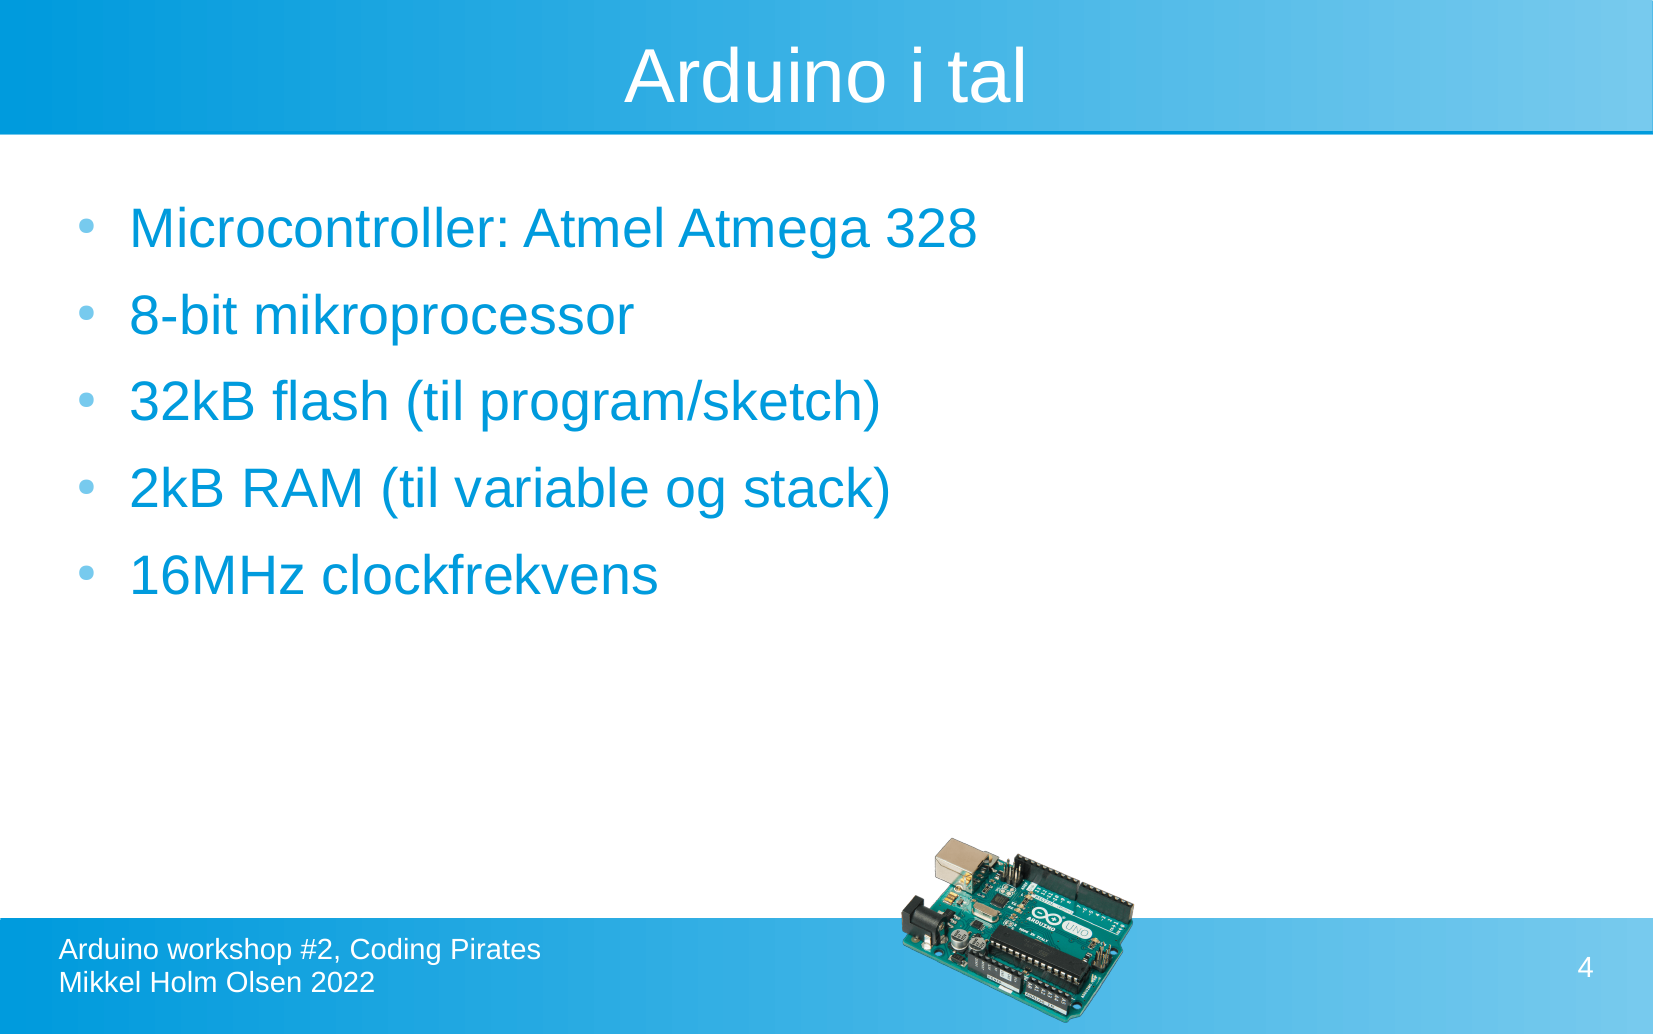

# Arduino i tal
Microcontroller: Atmel Atmega 328
8-bit mikroprocessor
32kB flash (til program/sketch)
2kB RAM (til variable og stack)
16MHz clockfrekvens
4